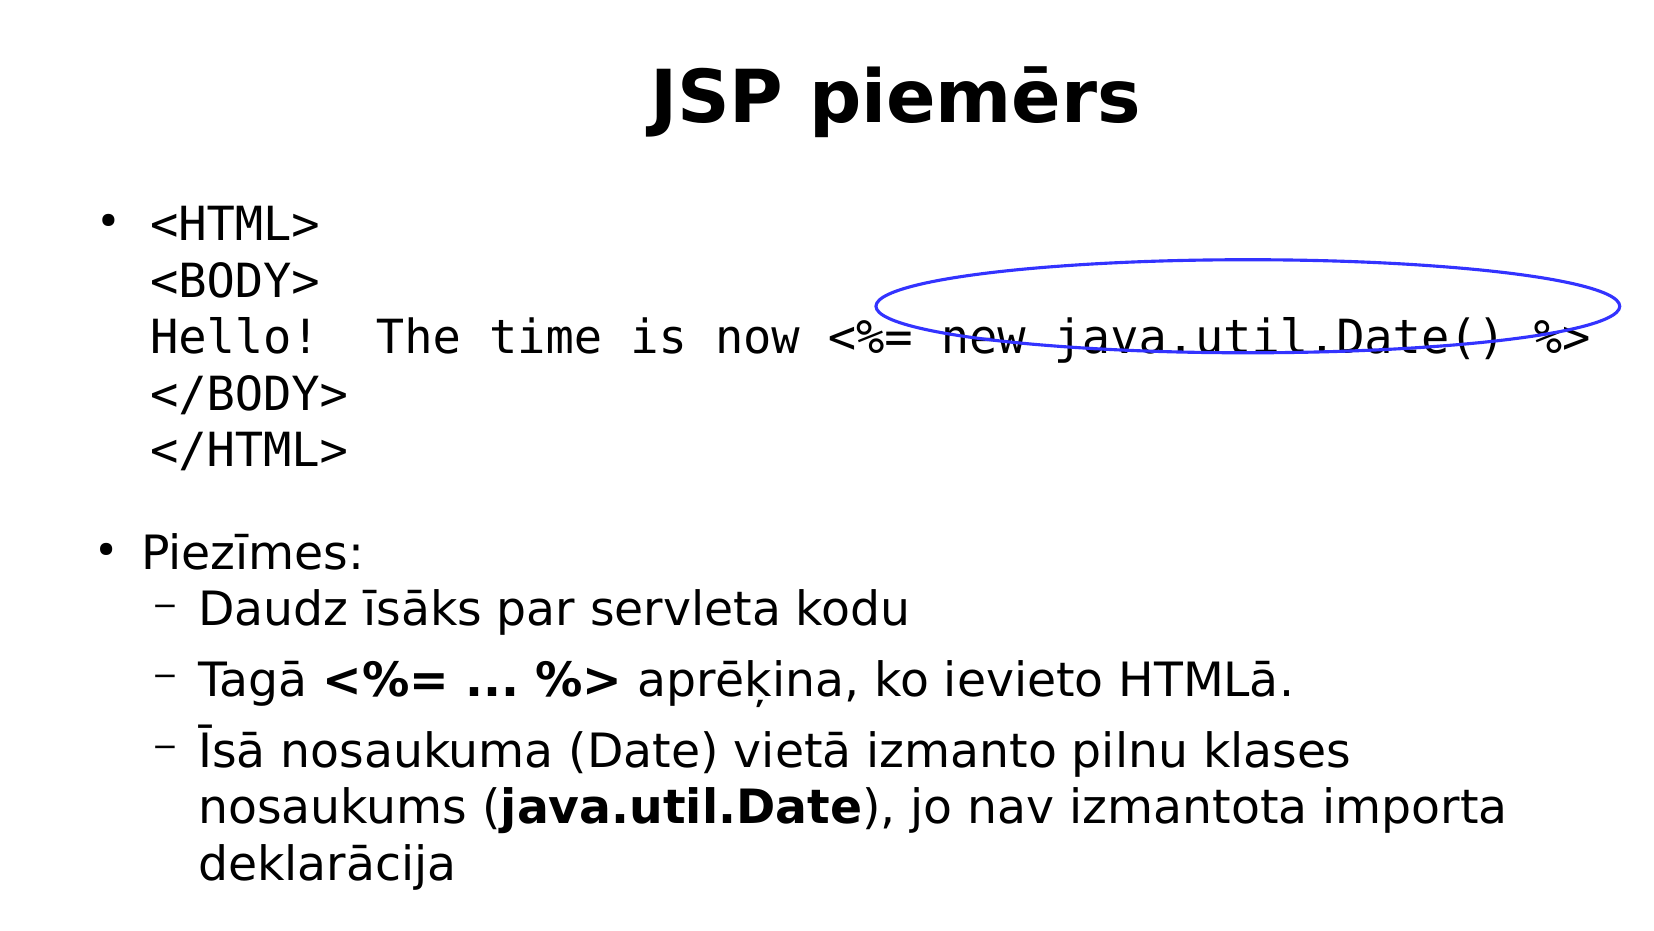

# JSP piemērs
<HTML>
<BODY>
Hello!  The time is now <%= new java.util.Date() %>
</BODY>
</HTML>
Piezīmes:
Daudz īsāks par servleta kodu
Tagā <%= ... %> aprēķina, ko ievieto HTMLā.
Īsā nosaukuma (Date) vietā izmanto pilnu klases nosaukums (java.util.Date), jo nav izmantota importa deklarācija